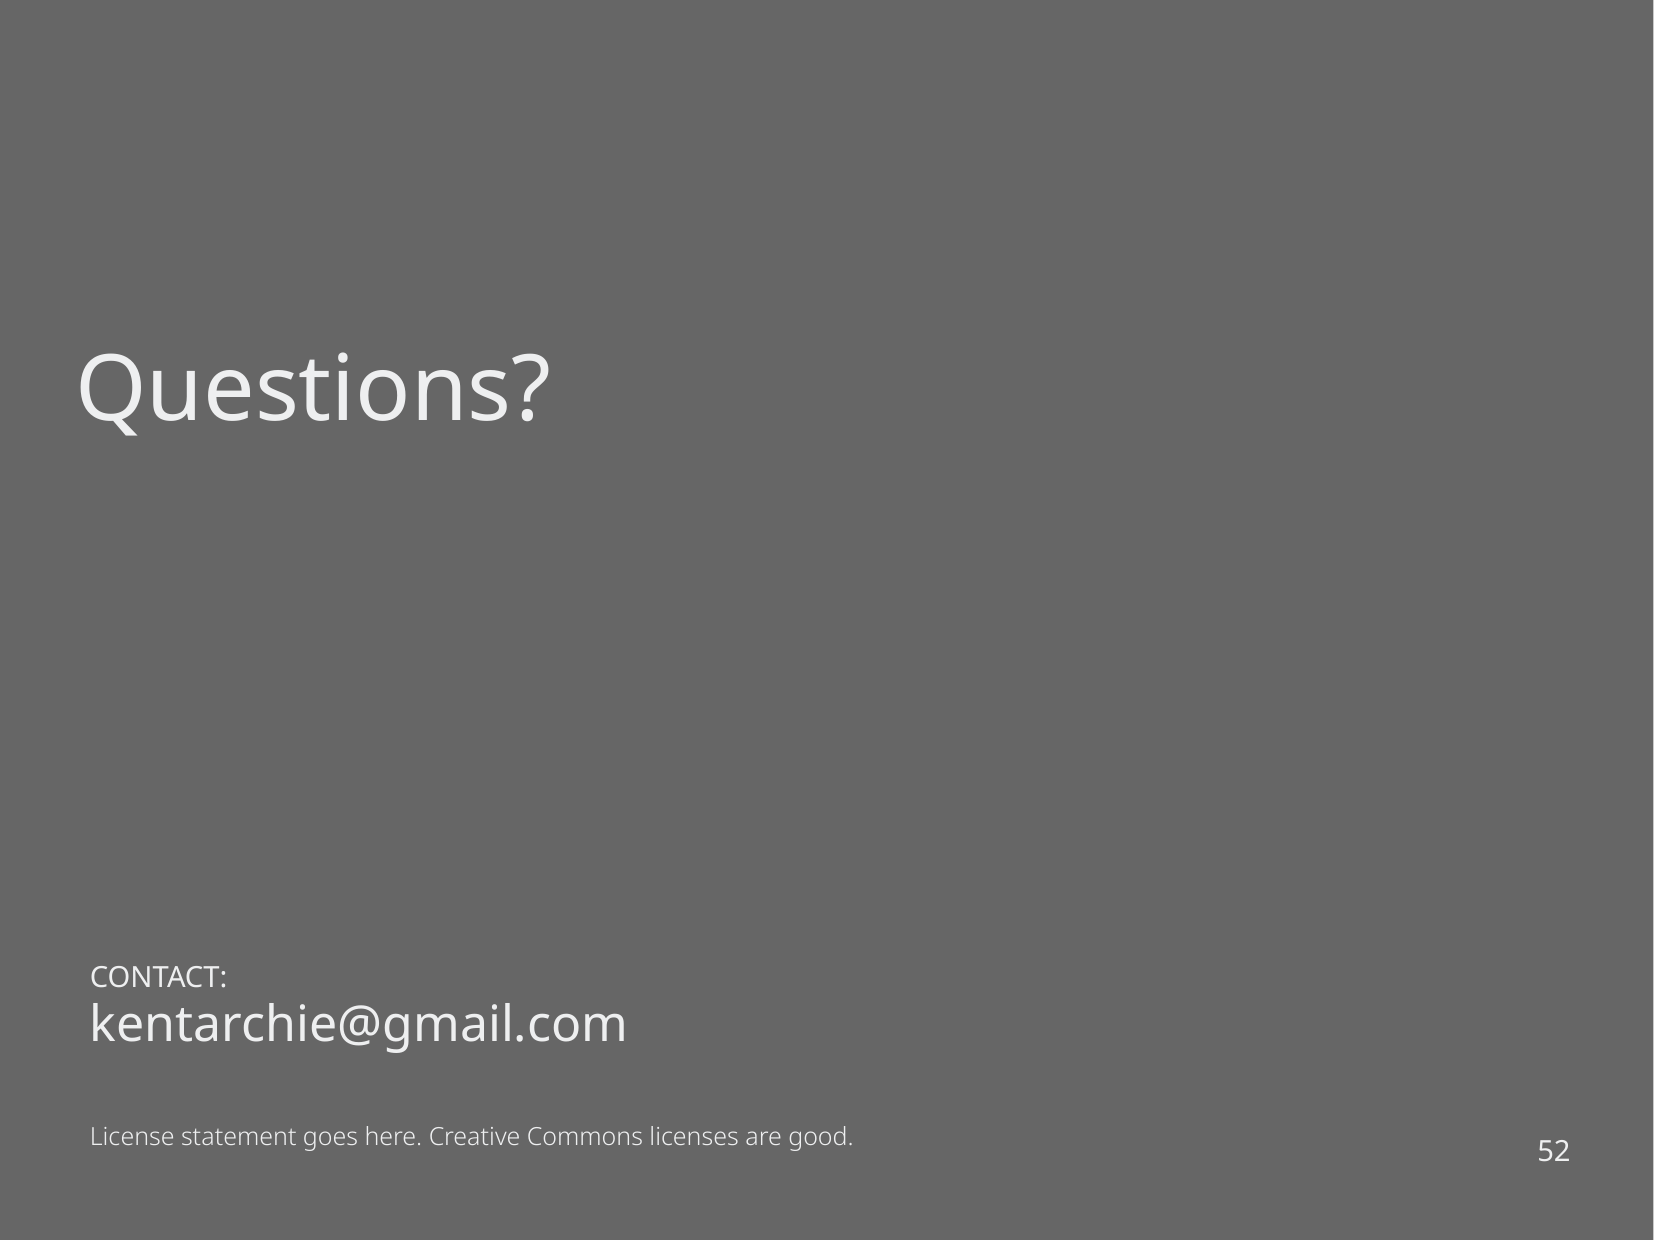

# Questions?
CONTACT:
kentarchie@gmail.com
License statement goes here. Creative Commons licenses are good.
52